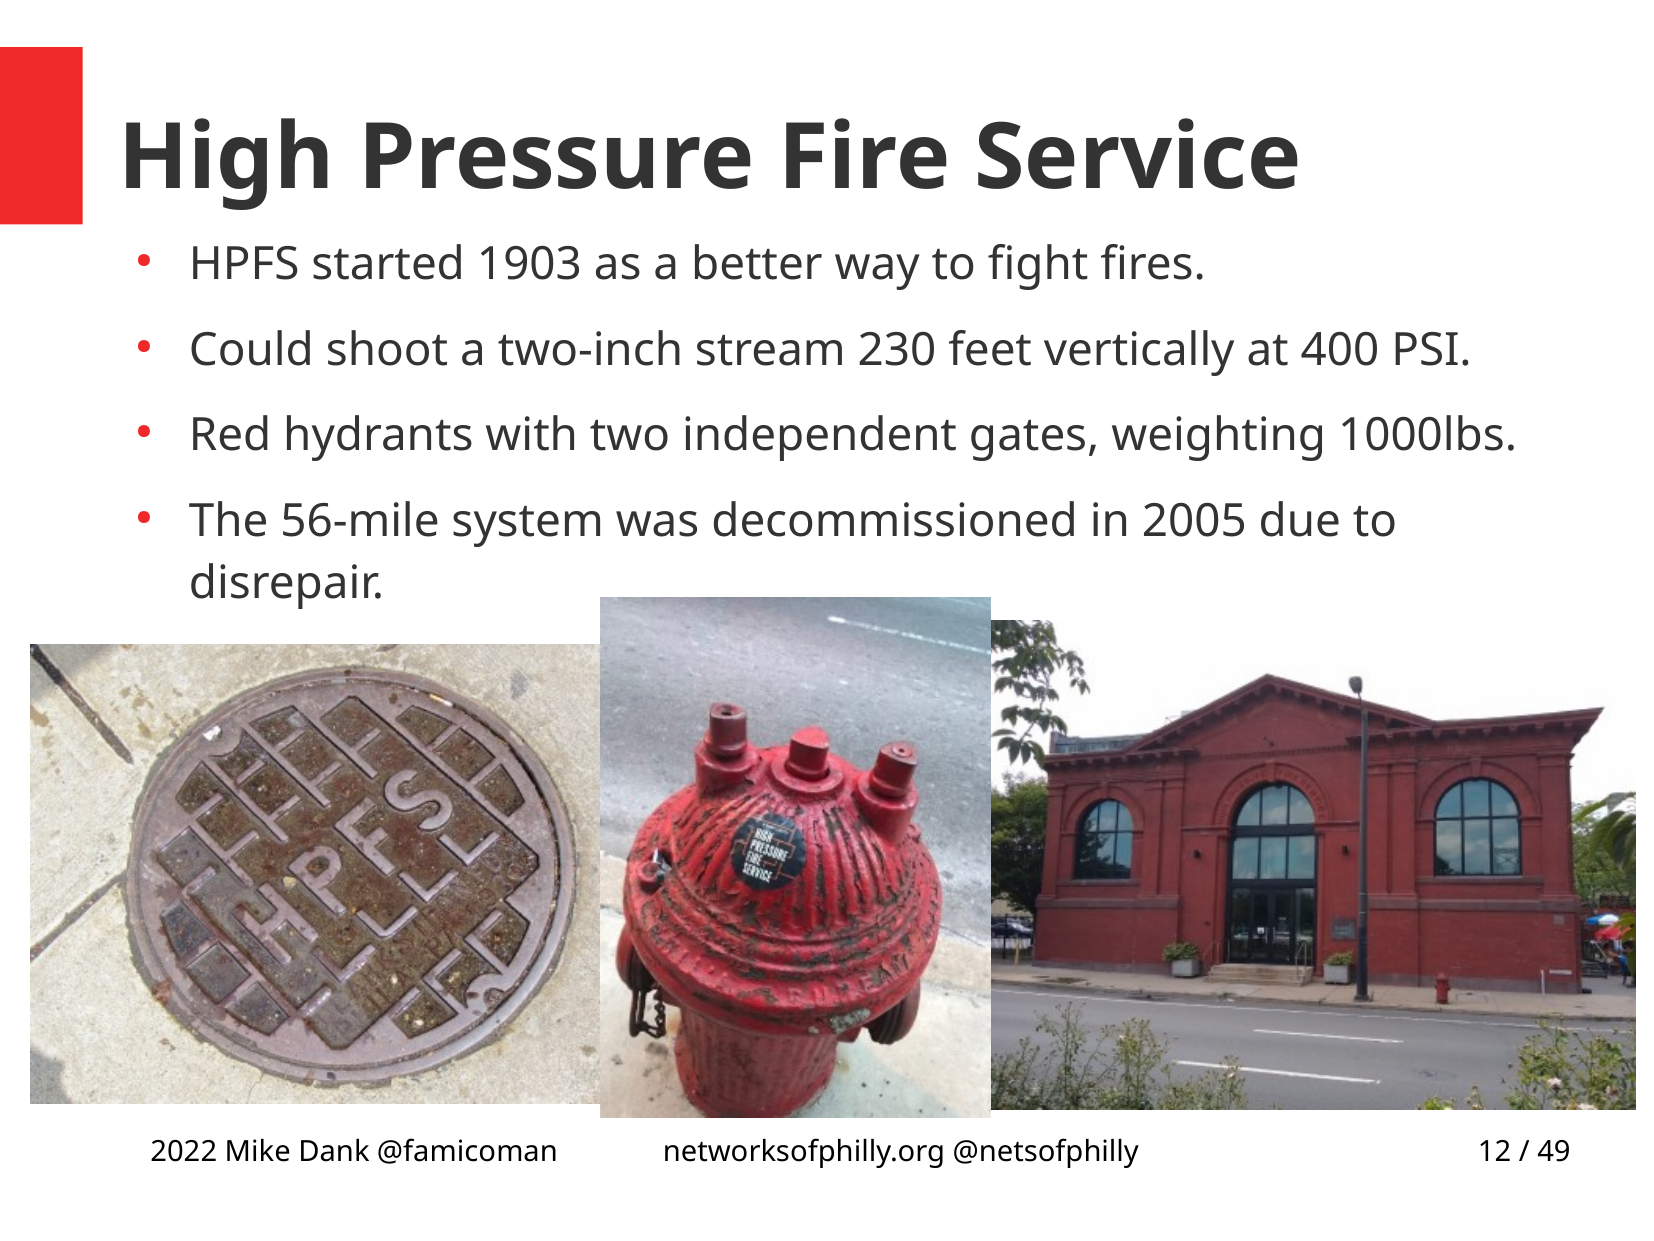

# High Pressure Fire Service
HPFS started 1903 as a better way to fight fires.
Could shoot a two-inch stream 230 feet vertically at 400 PSI.
Red hydrants with two independent gates, weighting 1000lbs.
The 56-mile system was decommissioned in 2005 due to disrepair.
2022 Mike Dank @famicoman networksofphilly.org @netsofphilly
12